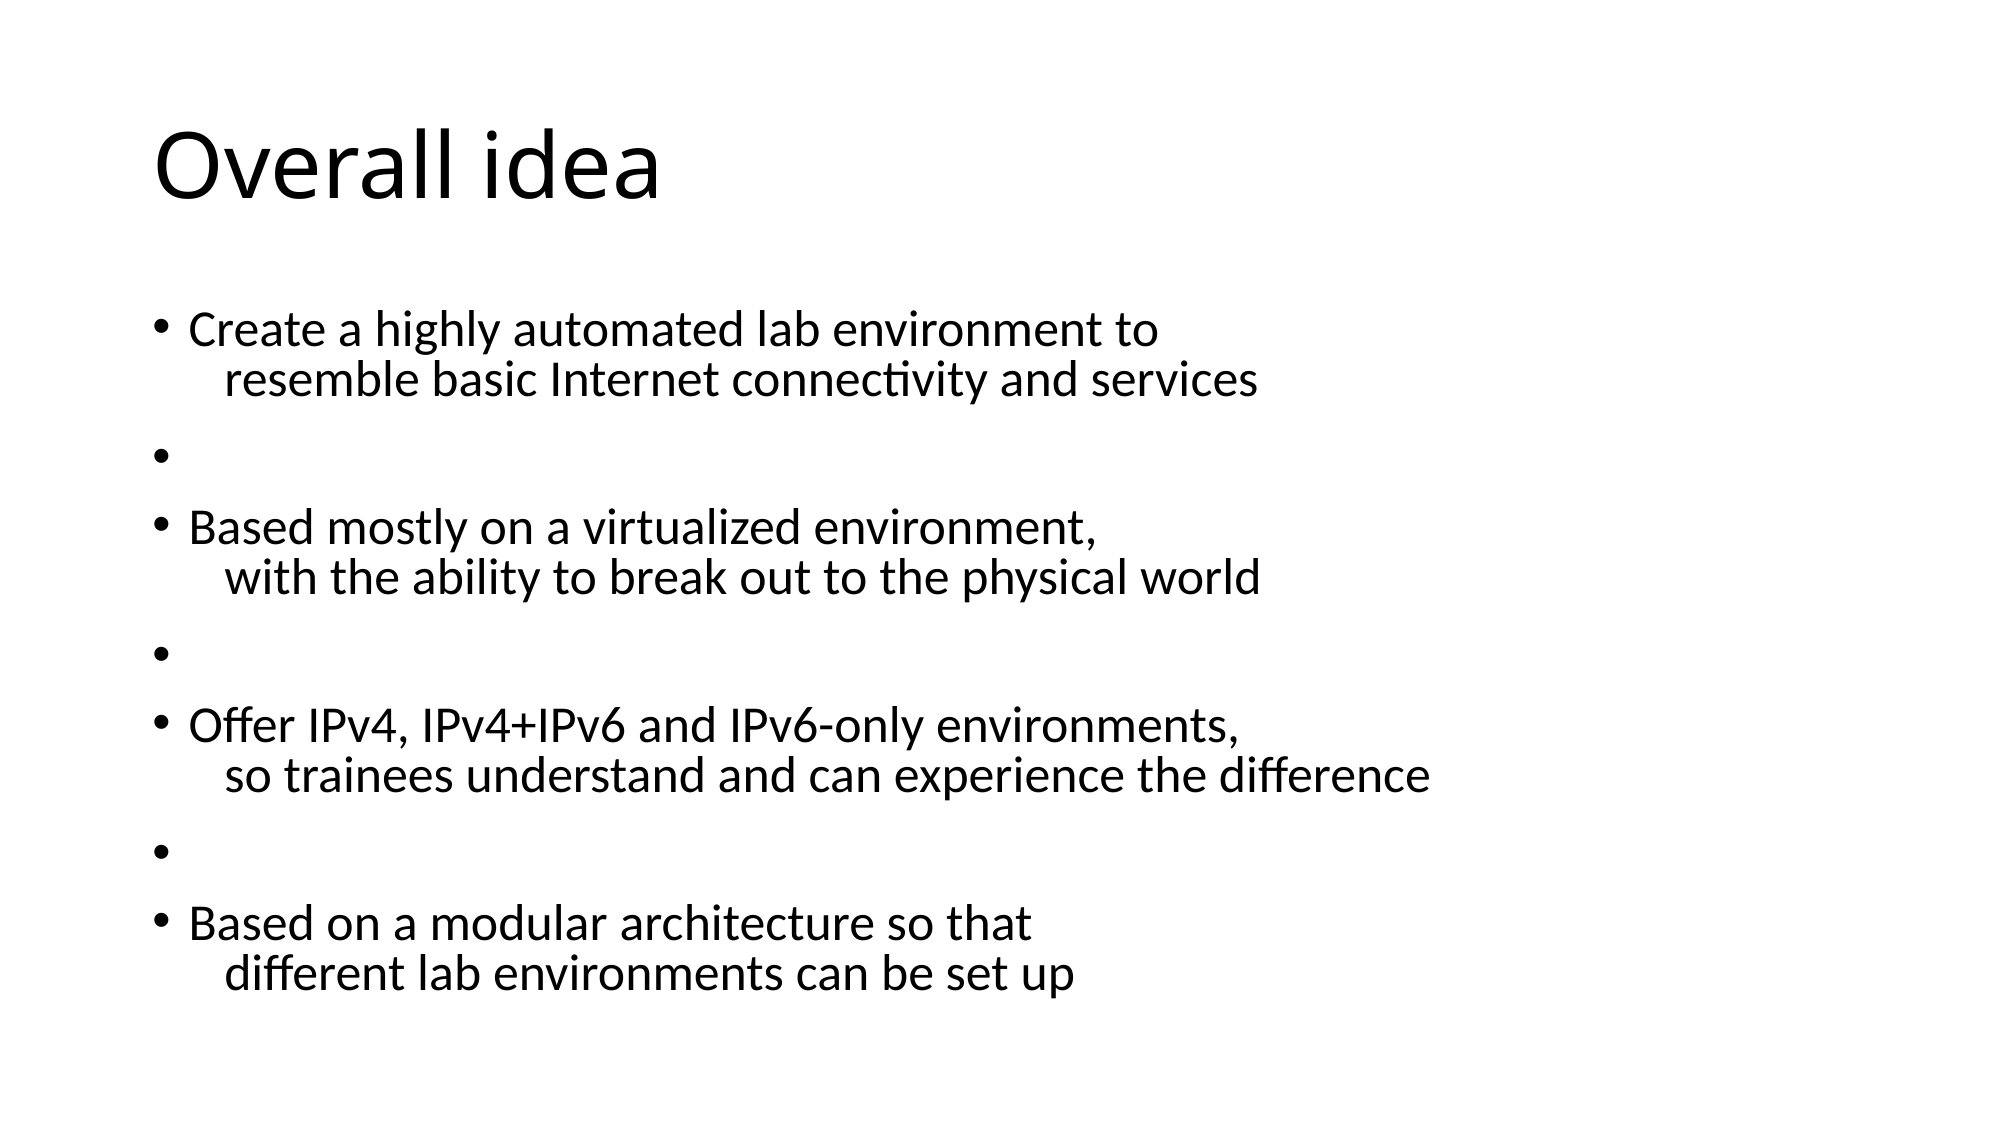

# Overall idea
Create a highly automated lab environment to
resemble basic Internet connectivity and services
Based mostly on a virtualized environment,
with the ability to break out to the physical world
Offer IPv4, IPv4+IPv6 and IPv6-only environments,
so trainees understand and can experience the difference
Based on a modular architecture so that
different lab environments can be set up